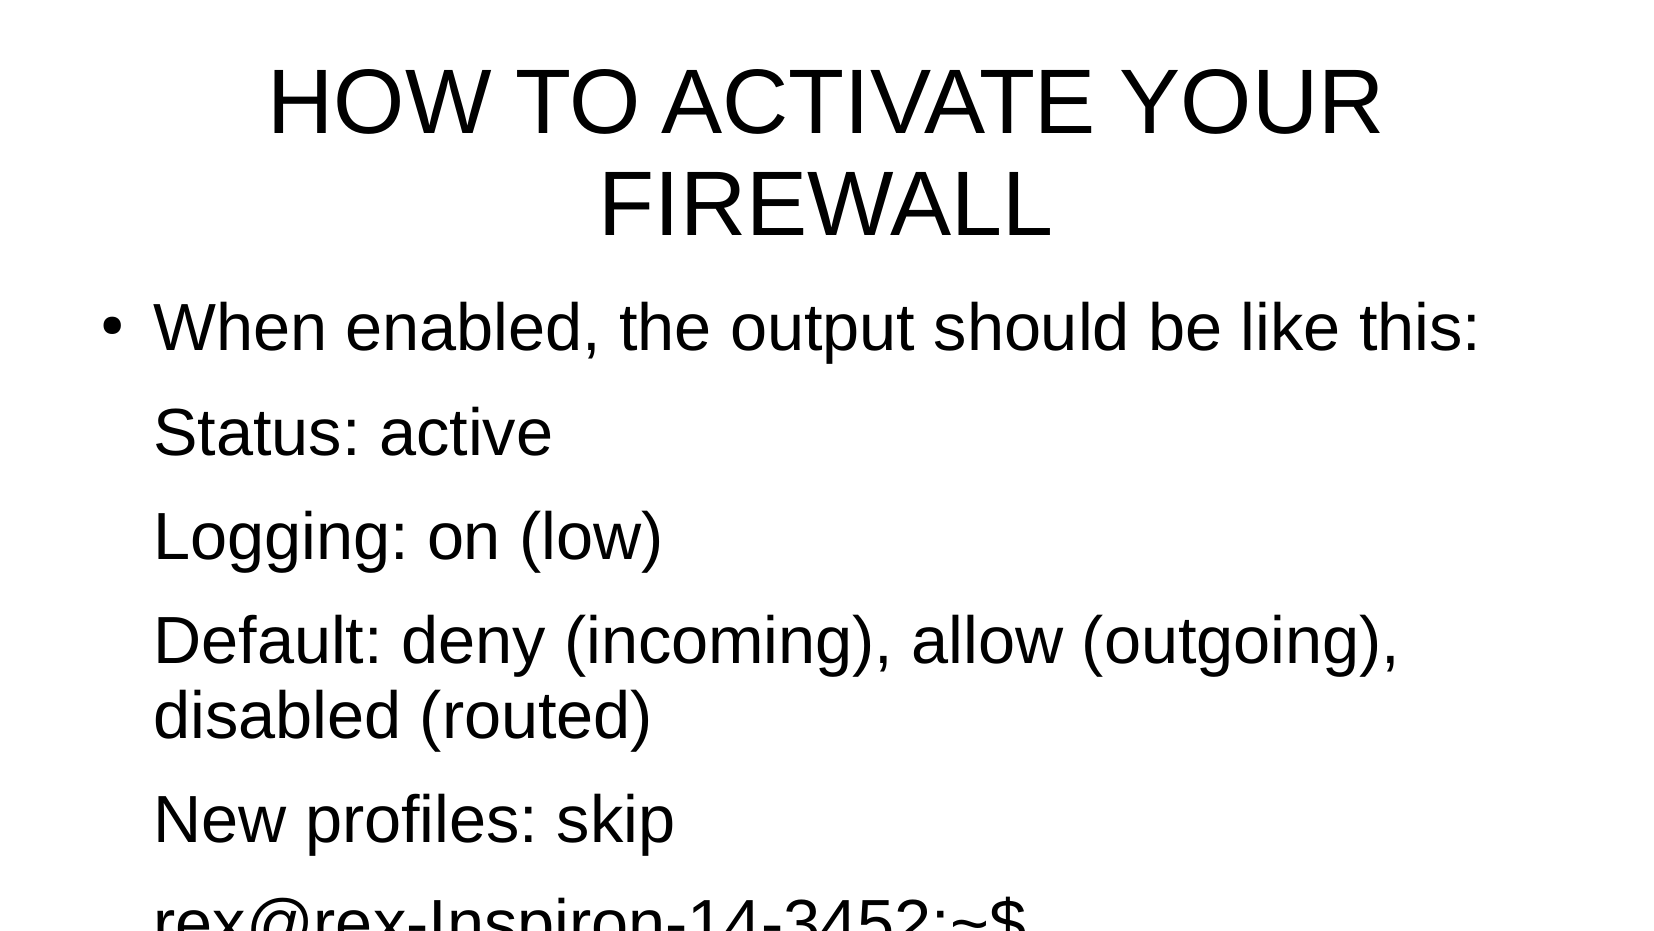

# HOW TO ACTIVATE YOUR FIREWALL
When enabled, the output should be like this:
Status: active
Logging: on (low)
Default: deny (incoming), allow (outgoing), disabled (routed)
New profiles: skip
rex@rex-Inspiron-14-3452:~$